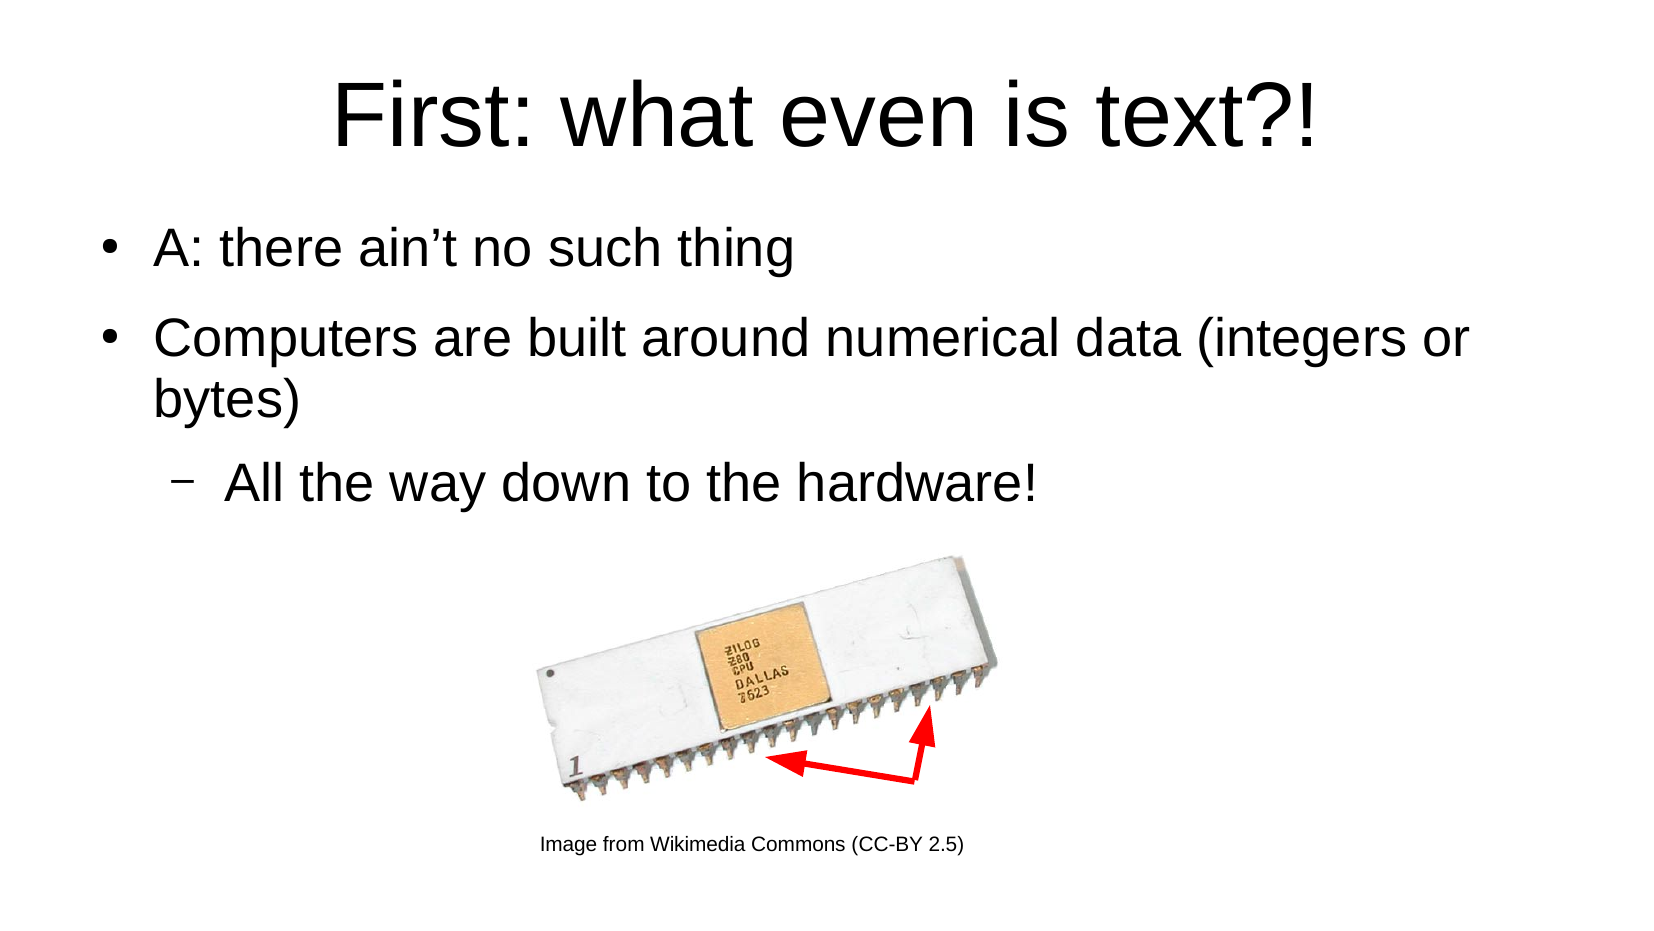

# First: what even is text?!
A: there ain’t no such thing
Computers are built around numerical data (integers or bytes)
All the way down to the hardware!
Image from Wikimedia Commons (CC-BY 2.5)